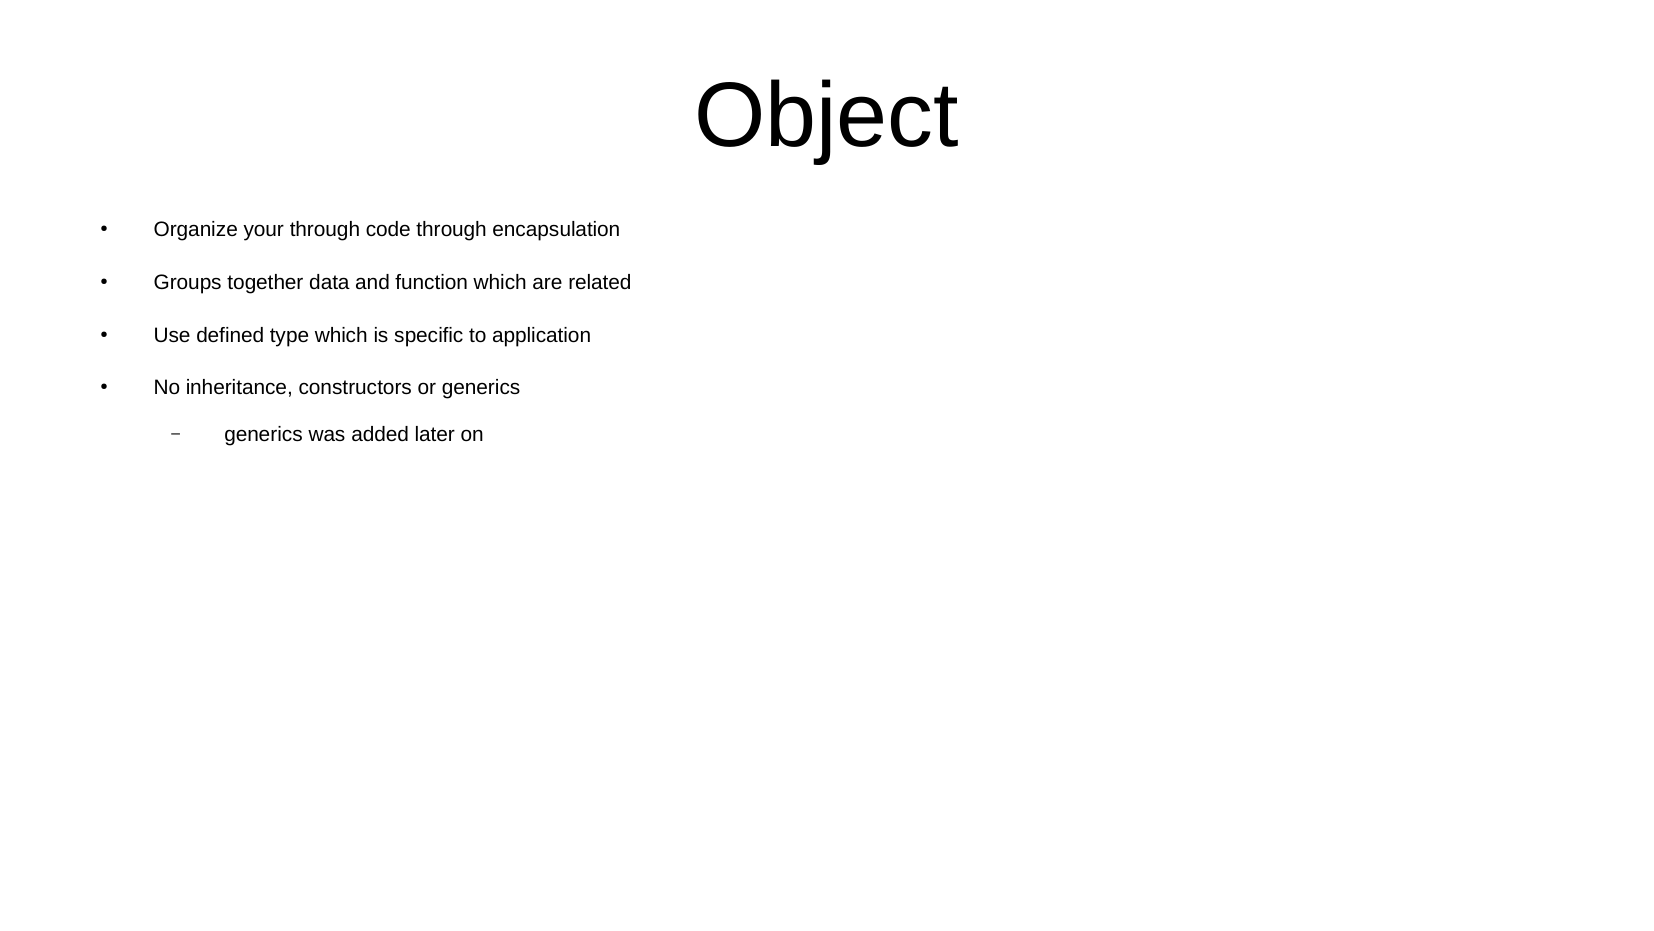

# Object
Organize your through code through encapsulation
Groups together data and function which are related
Use defined type which is specific to application
No inheritance, constructors or generics
generics was added later on